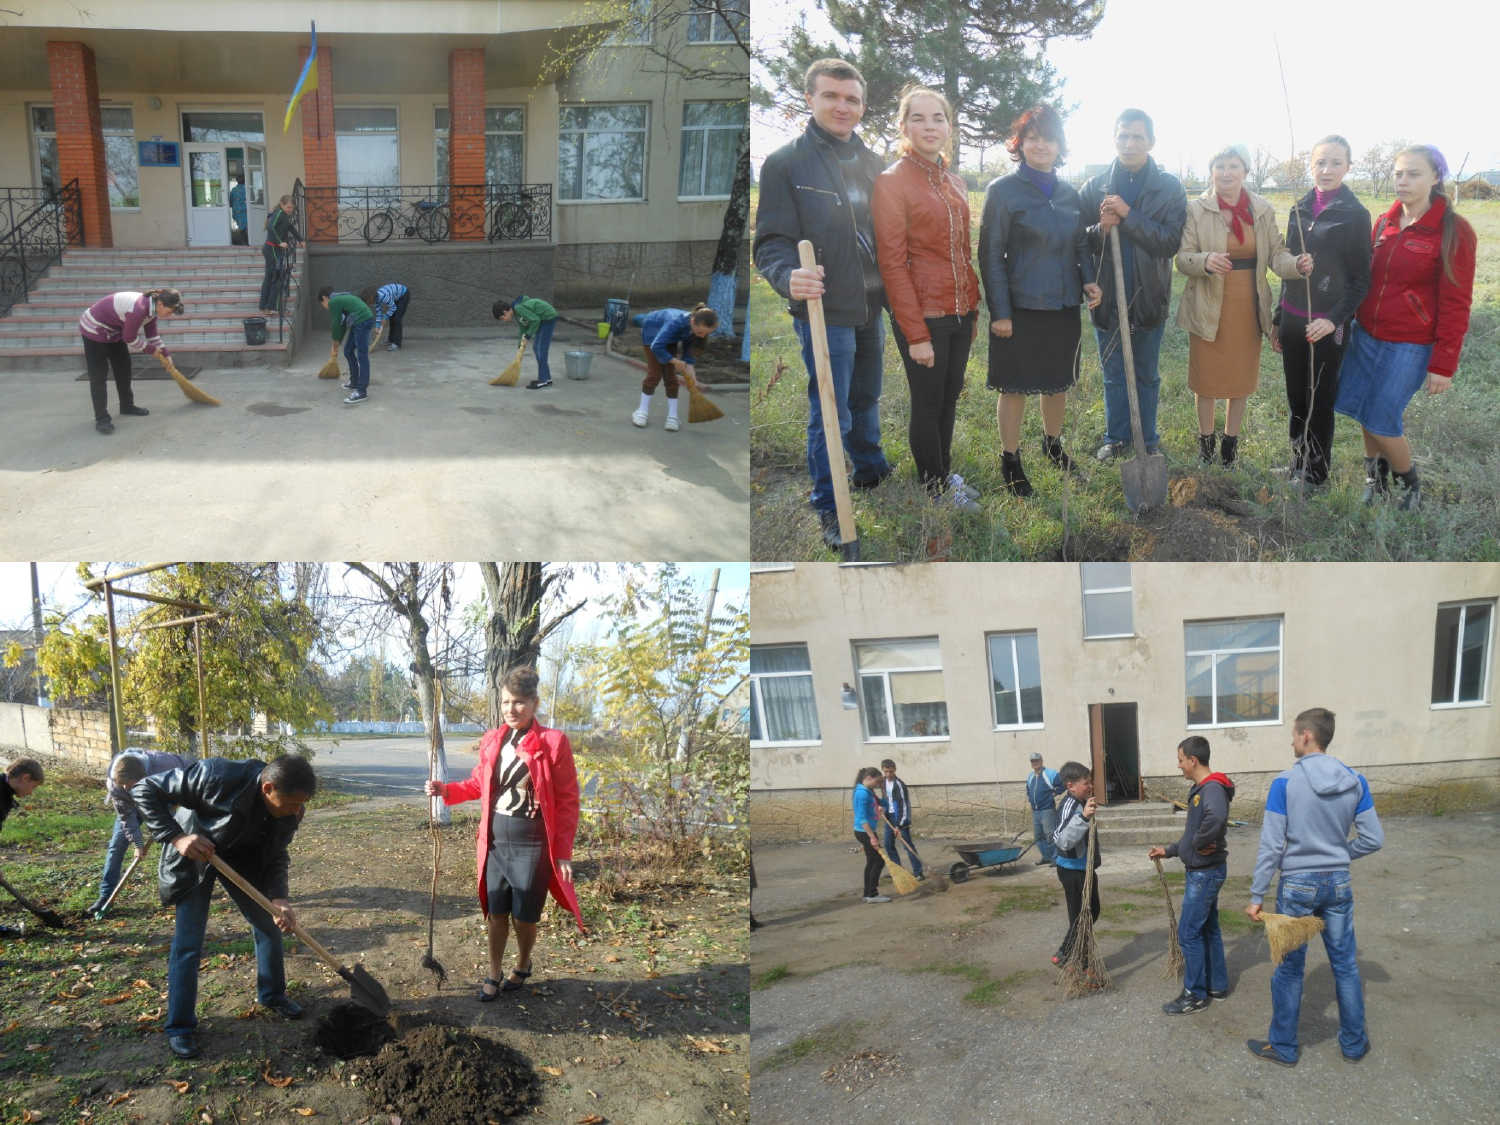

День Туризму
Так у нас проходять суботники